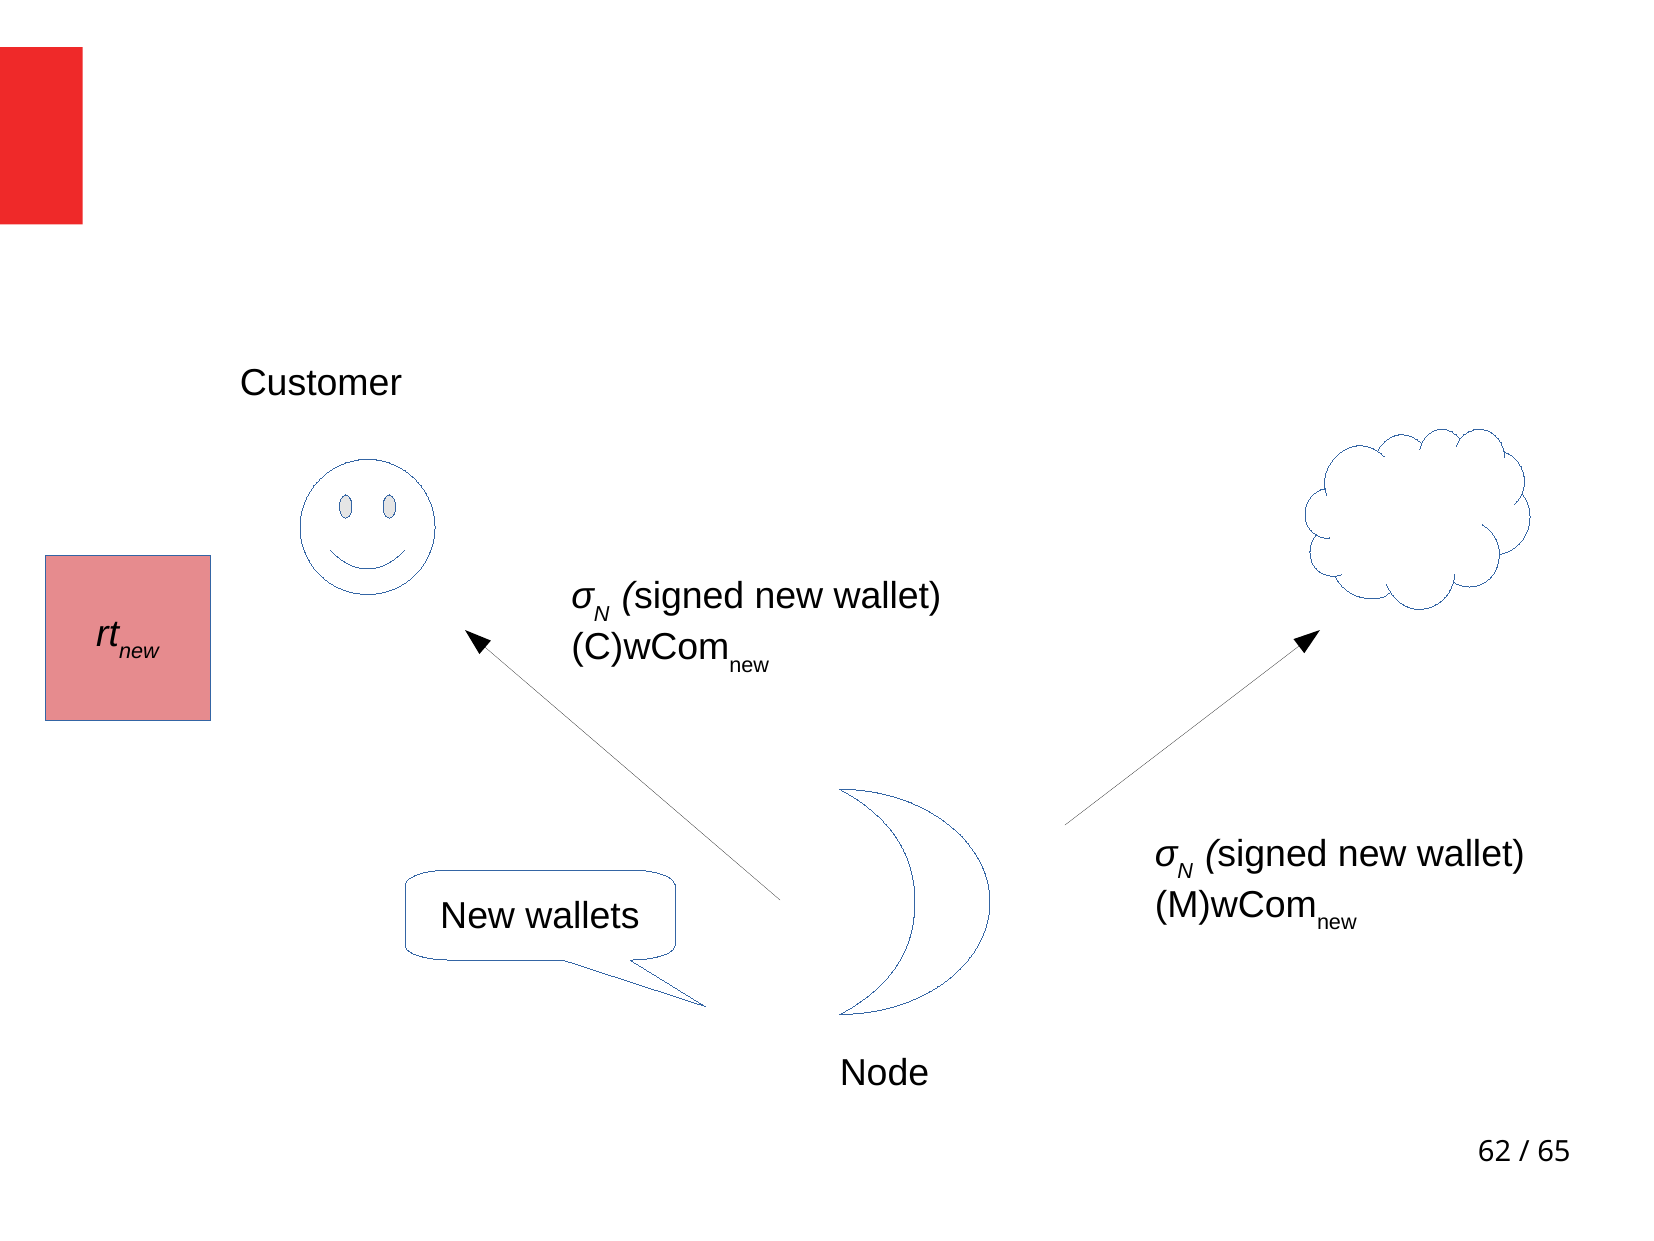

#
Customer
rtnew
σN (signed new wallet)
(C)wComnew
σN (signed new wallet)
(M)wComnew
New wallets
Node
62